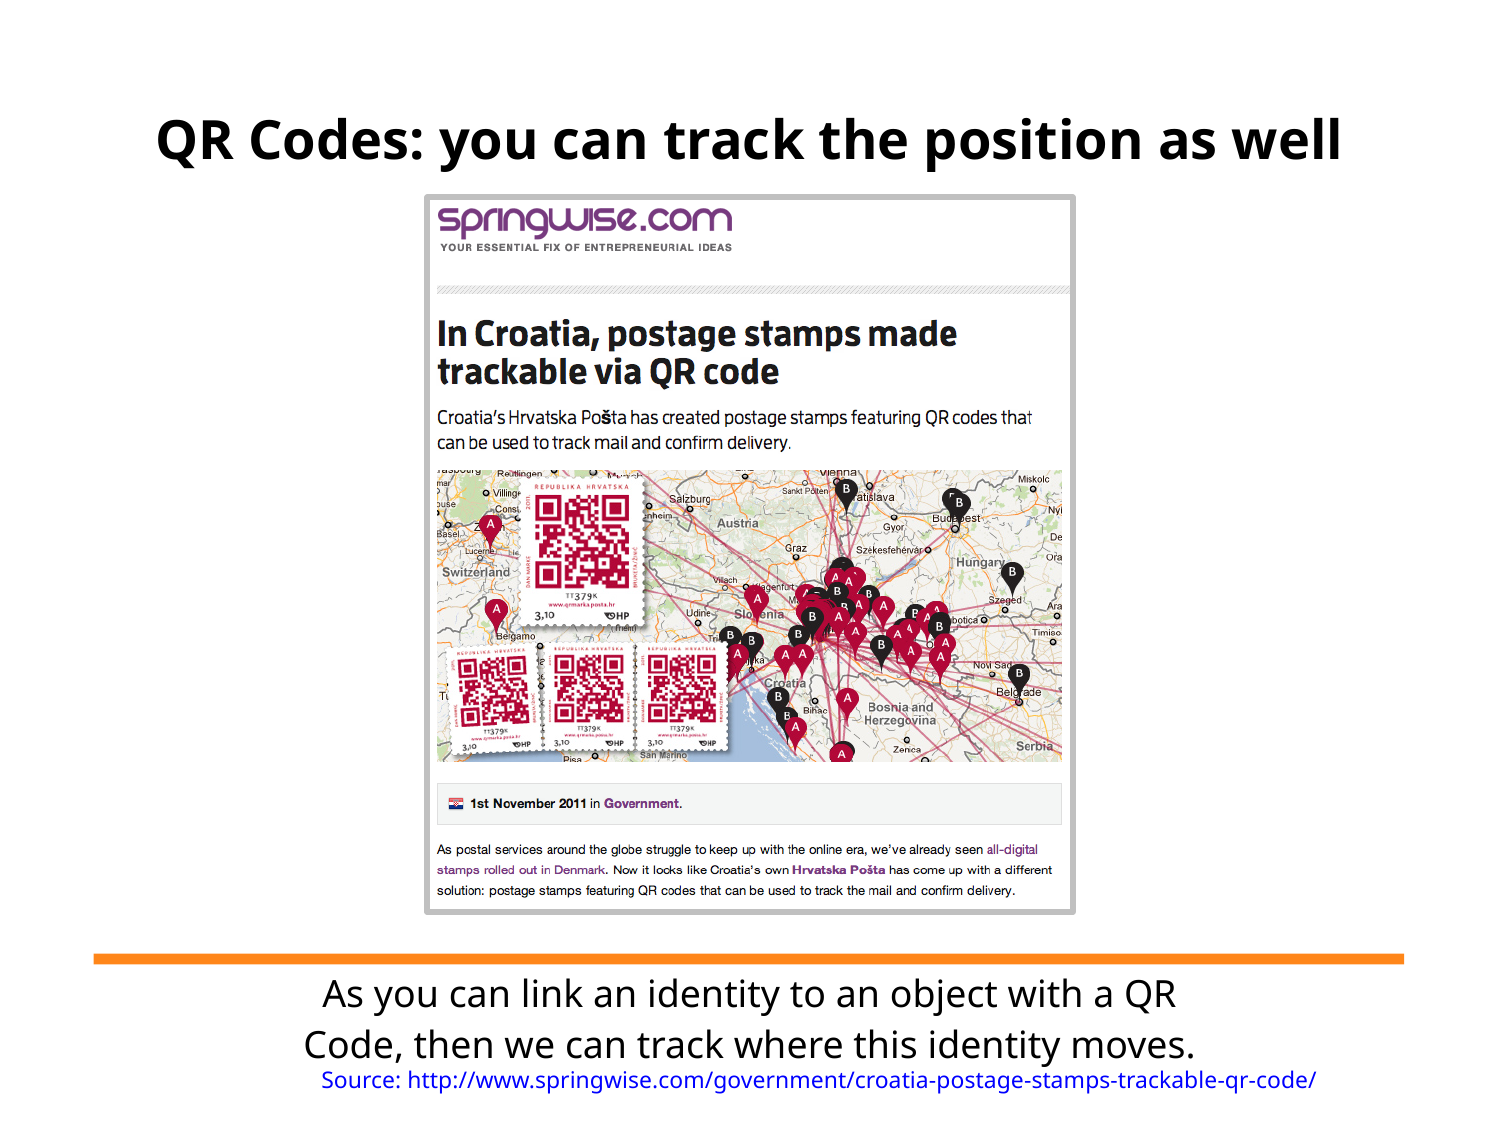

# QR Codes: you can track the position as well
As you can link an identity to an object with a QR Code, then we can track where this identity moves.
Source: http://www.springwise.com/government/croatia-postage-stamps-trackable-qr-code/